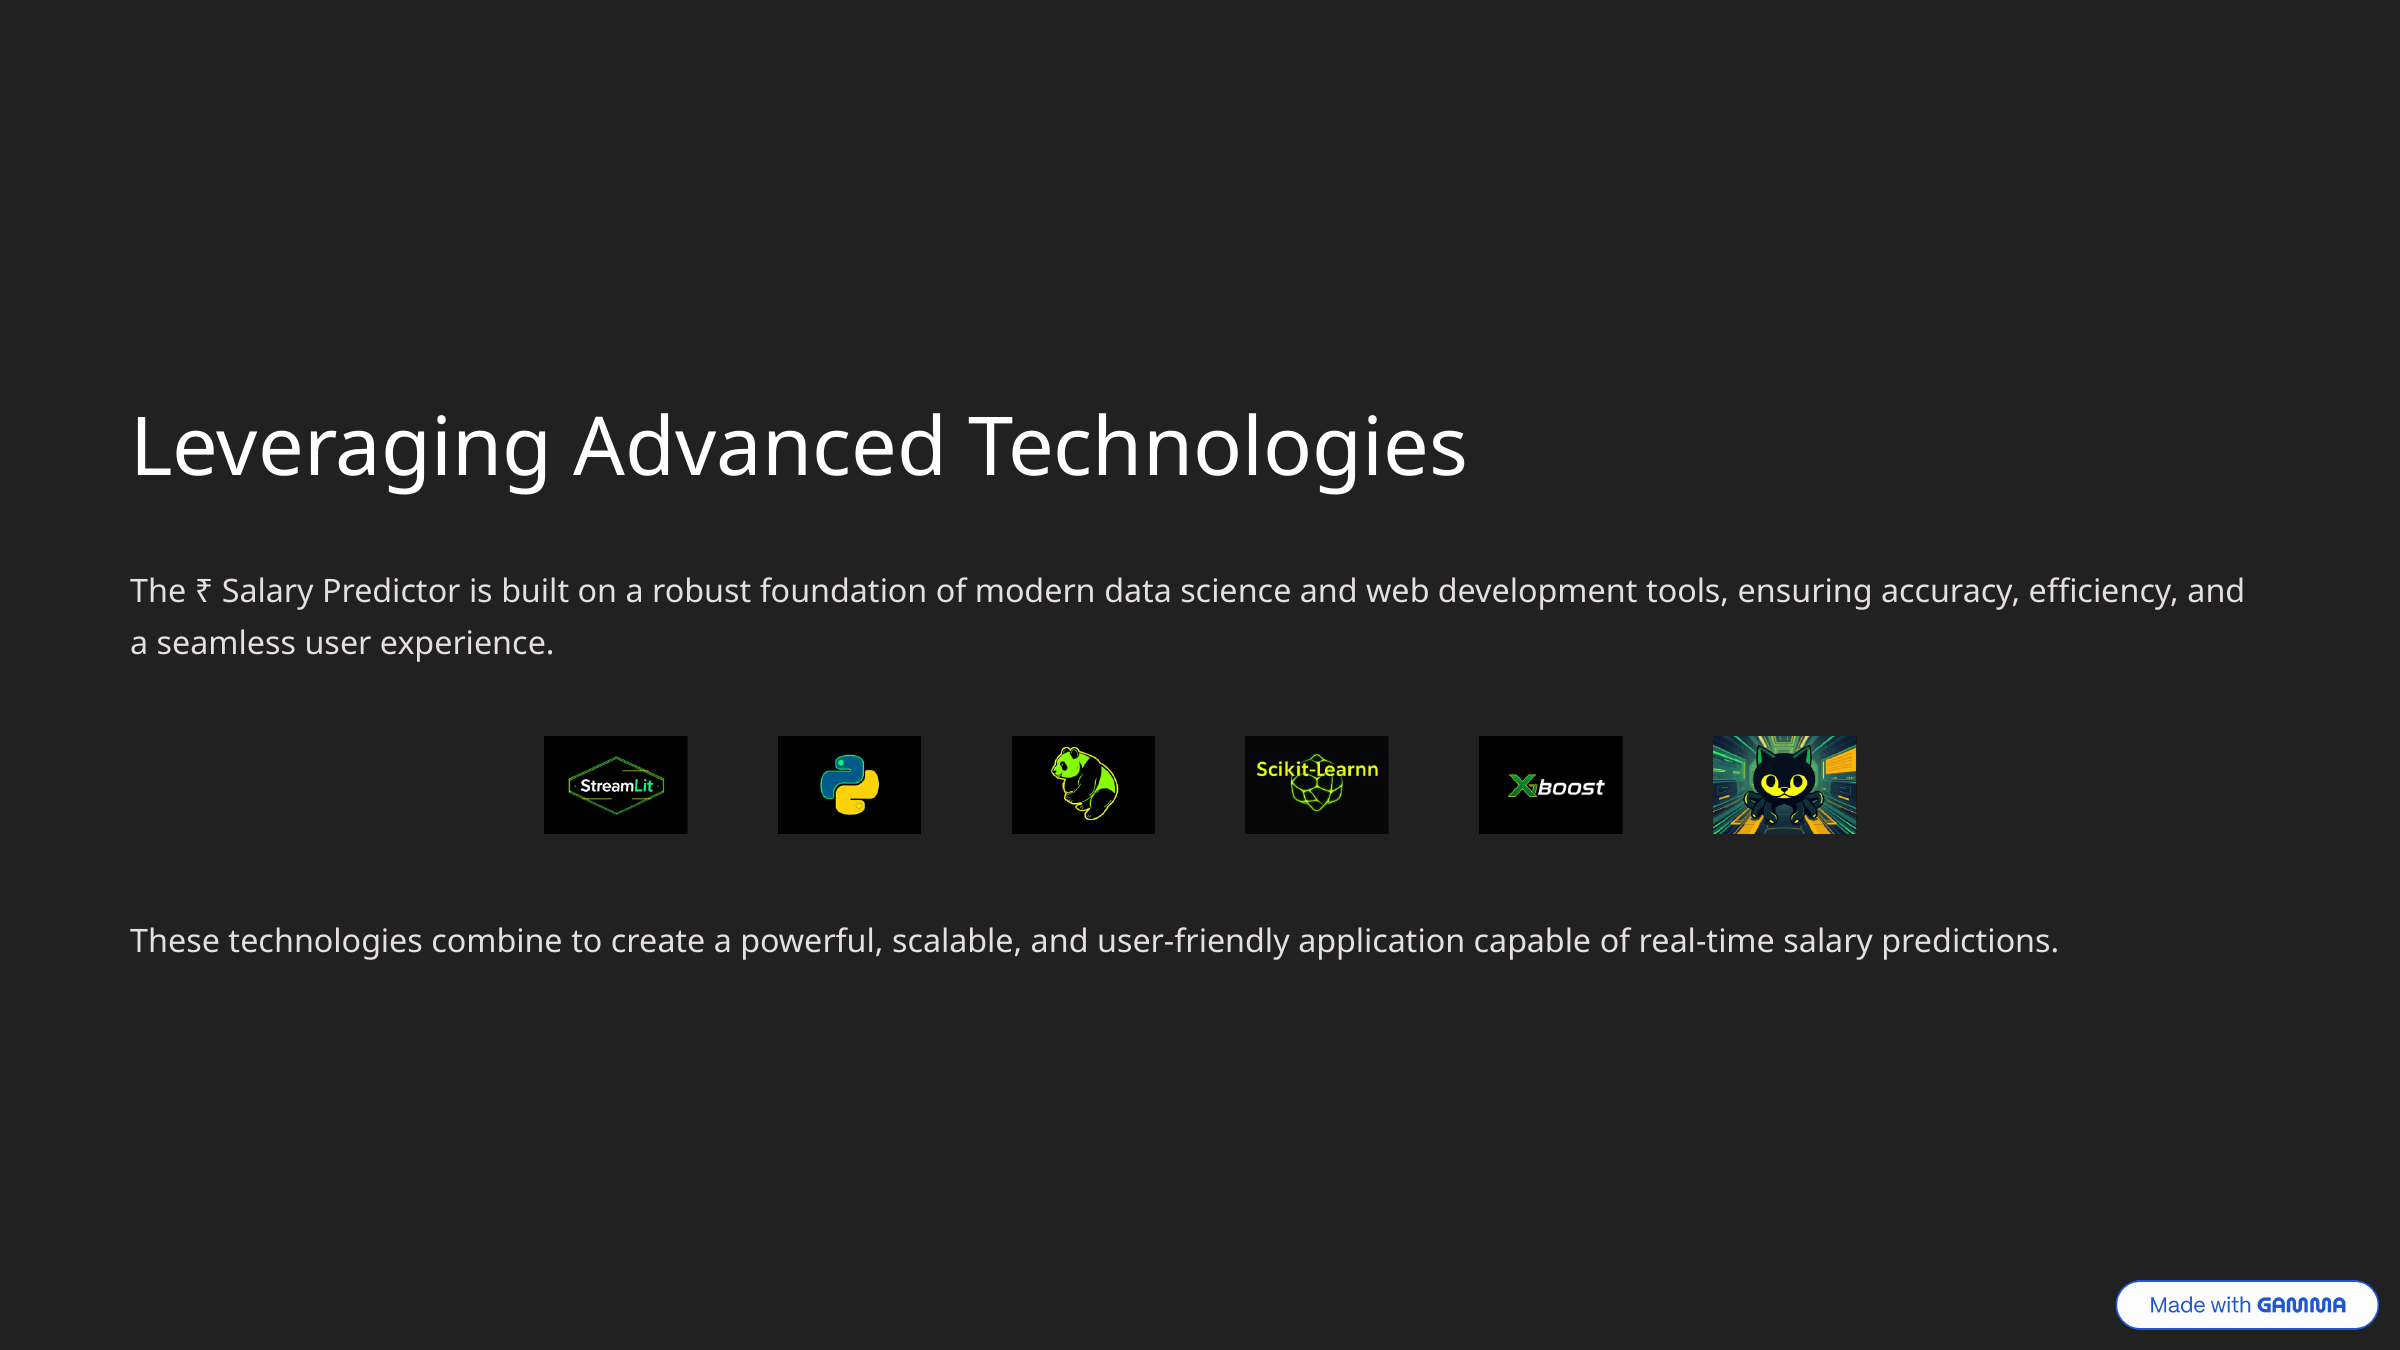

Leveraging Advanced Technologies
The ₹ Salary Predictor is built on a robust foundation of modern data science and web development tools, ensuring accuracy, efficiency, and a seamless user experience.
These technologies combine to create a powerful, scalable, and user-friendly application capable of real-time salary predictions.